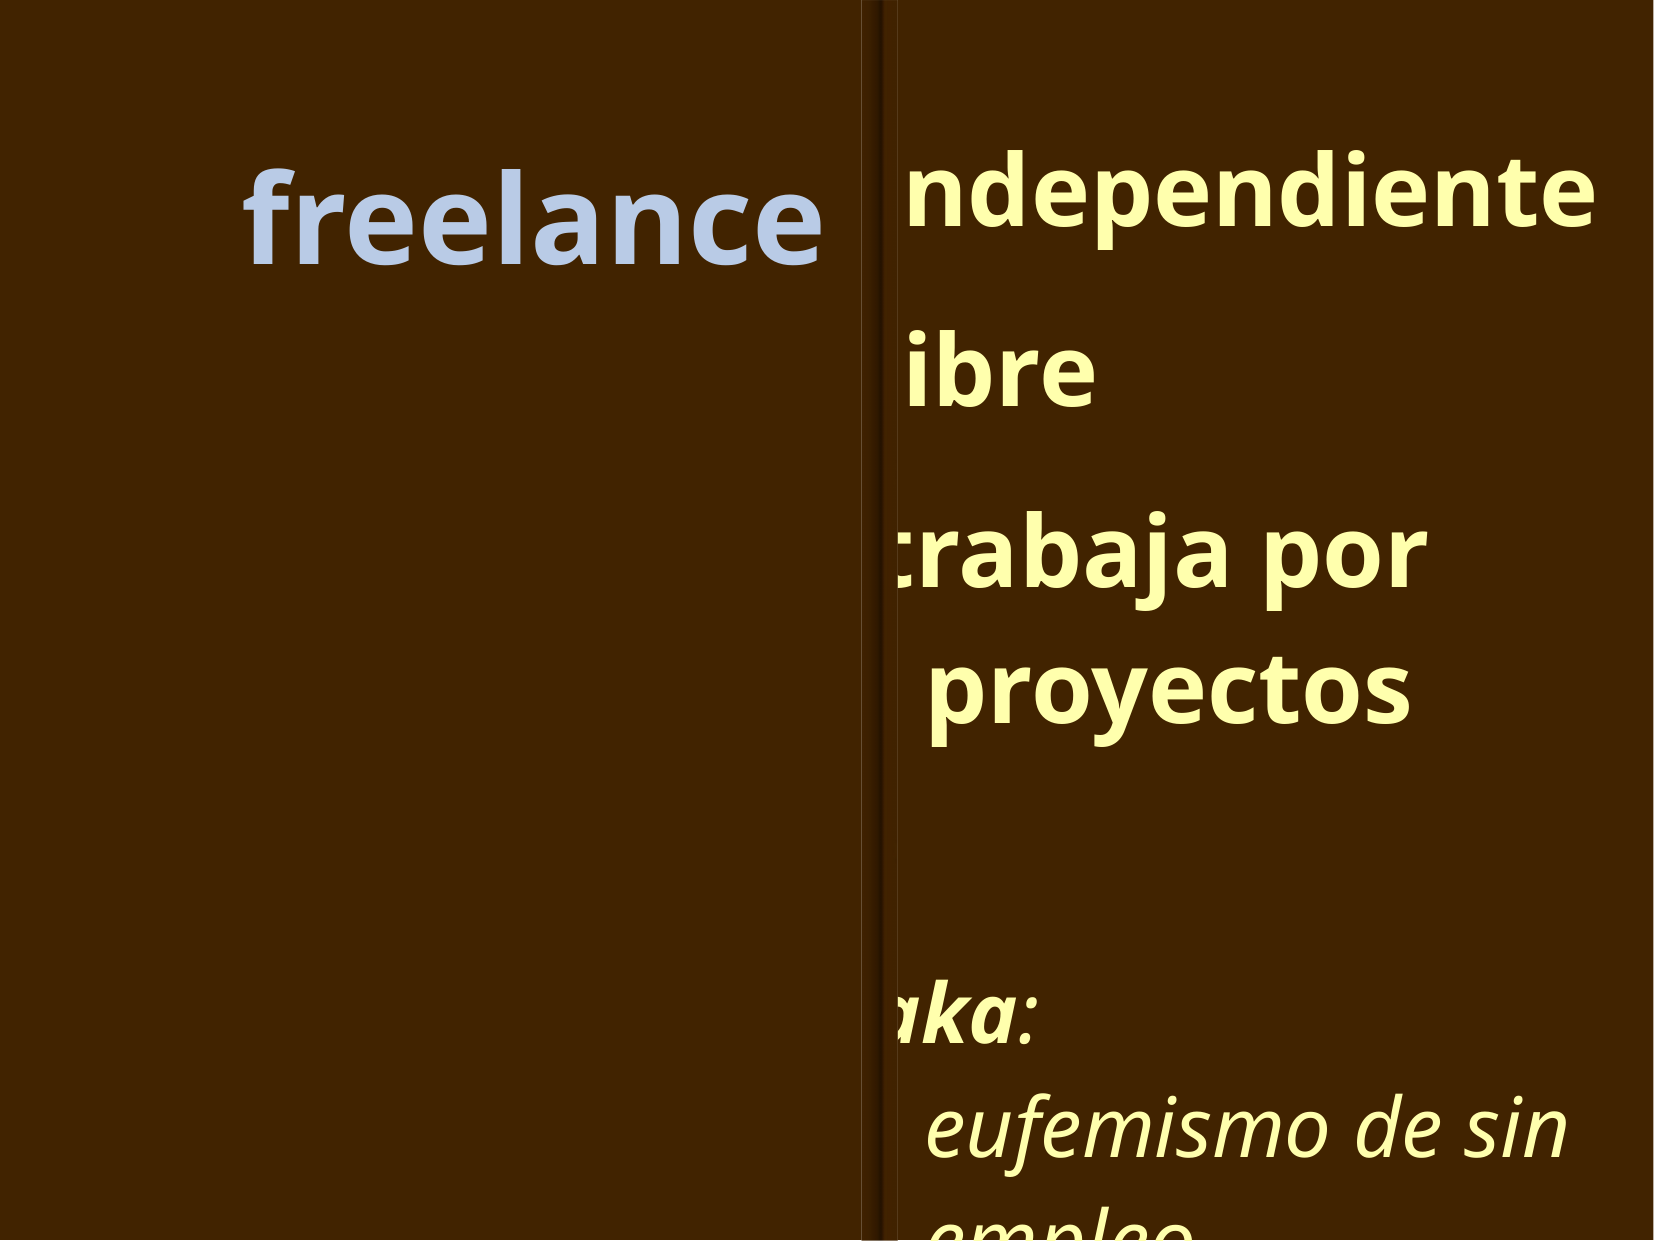

independiente
libre
trabaja por proyectos
aka:
eufemismo de sin empleo
# freelance